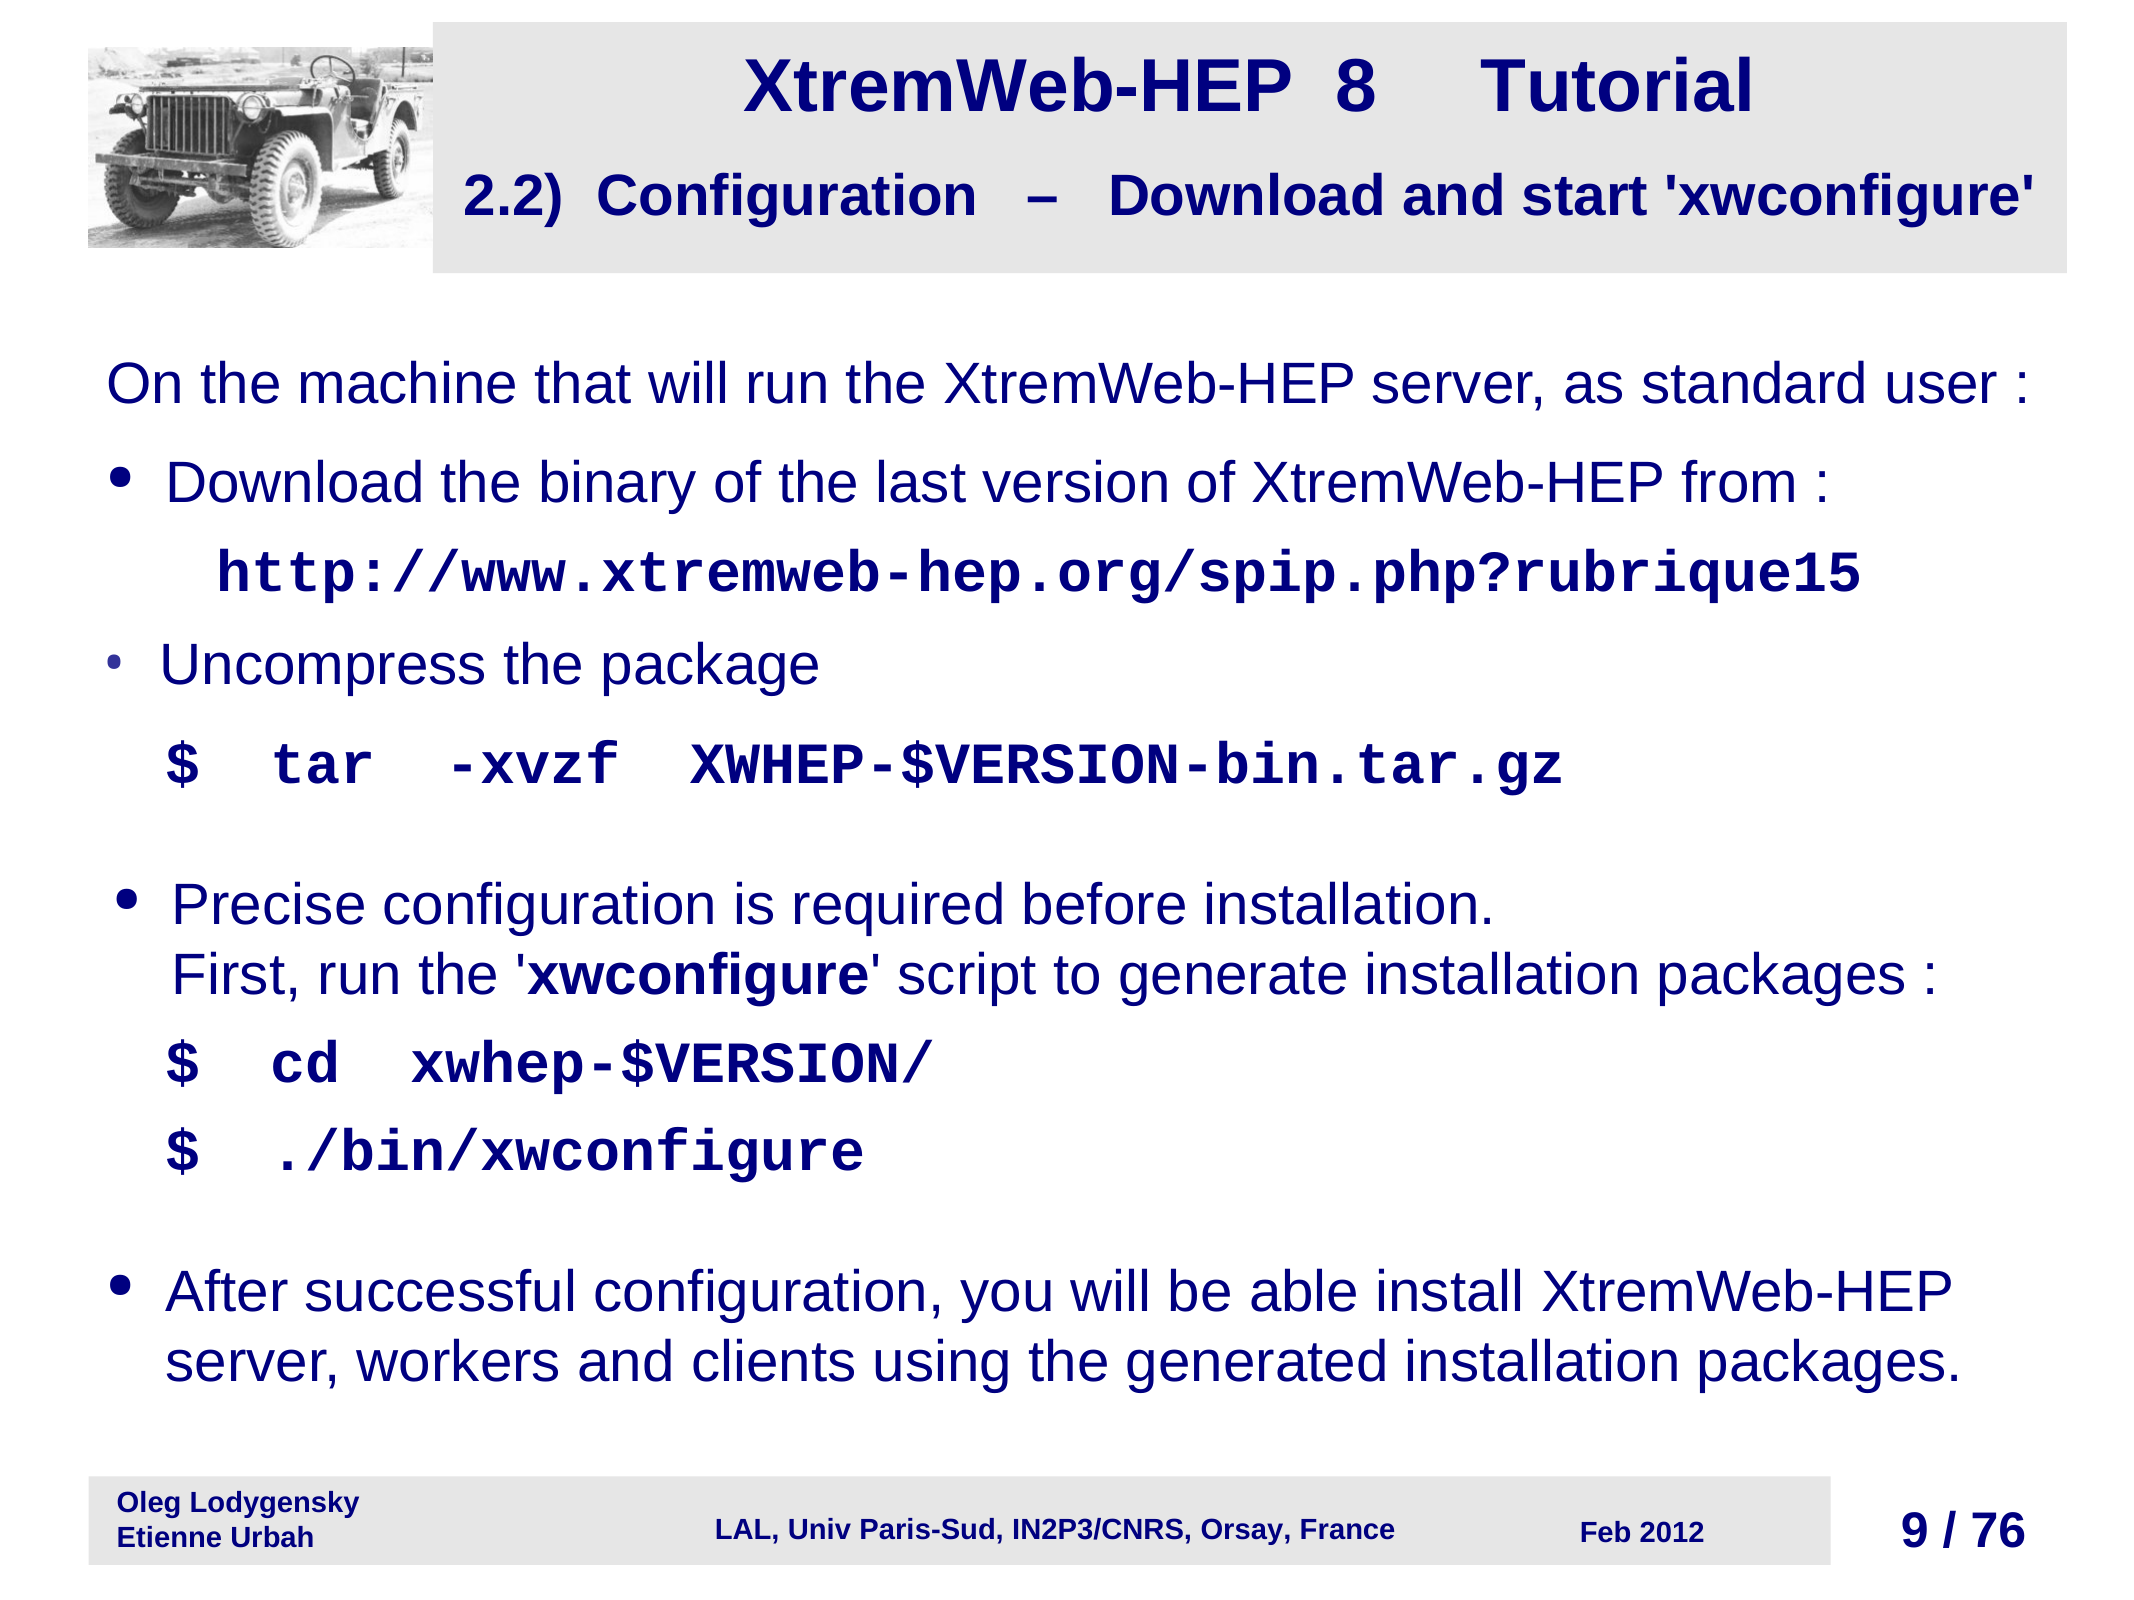

2.2) Configuration – Download and start 'xwconfigure'
# On the machine that will run the XtremWeb-HEP server, as standard user :
Download the binary of the last version of XtremWeb-HEP from :
http://www.xtremweb-hep.org/spip.php?rubrique15
Uncompress the package
$ tar -xvzf XWHEP-$VERSION-bin.tar.gz
Precise configuration is required before installation.
First, run the 'xwconfigure' script to generate installation packages :
$ cd xwhep-$VERSION/
$ ./bin/xwconfigure
After successful configuration, you will be able install XtremWeb-HEP server, workers and clients using the generated installation packages.
9